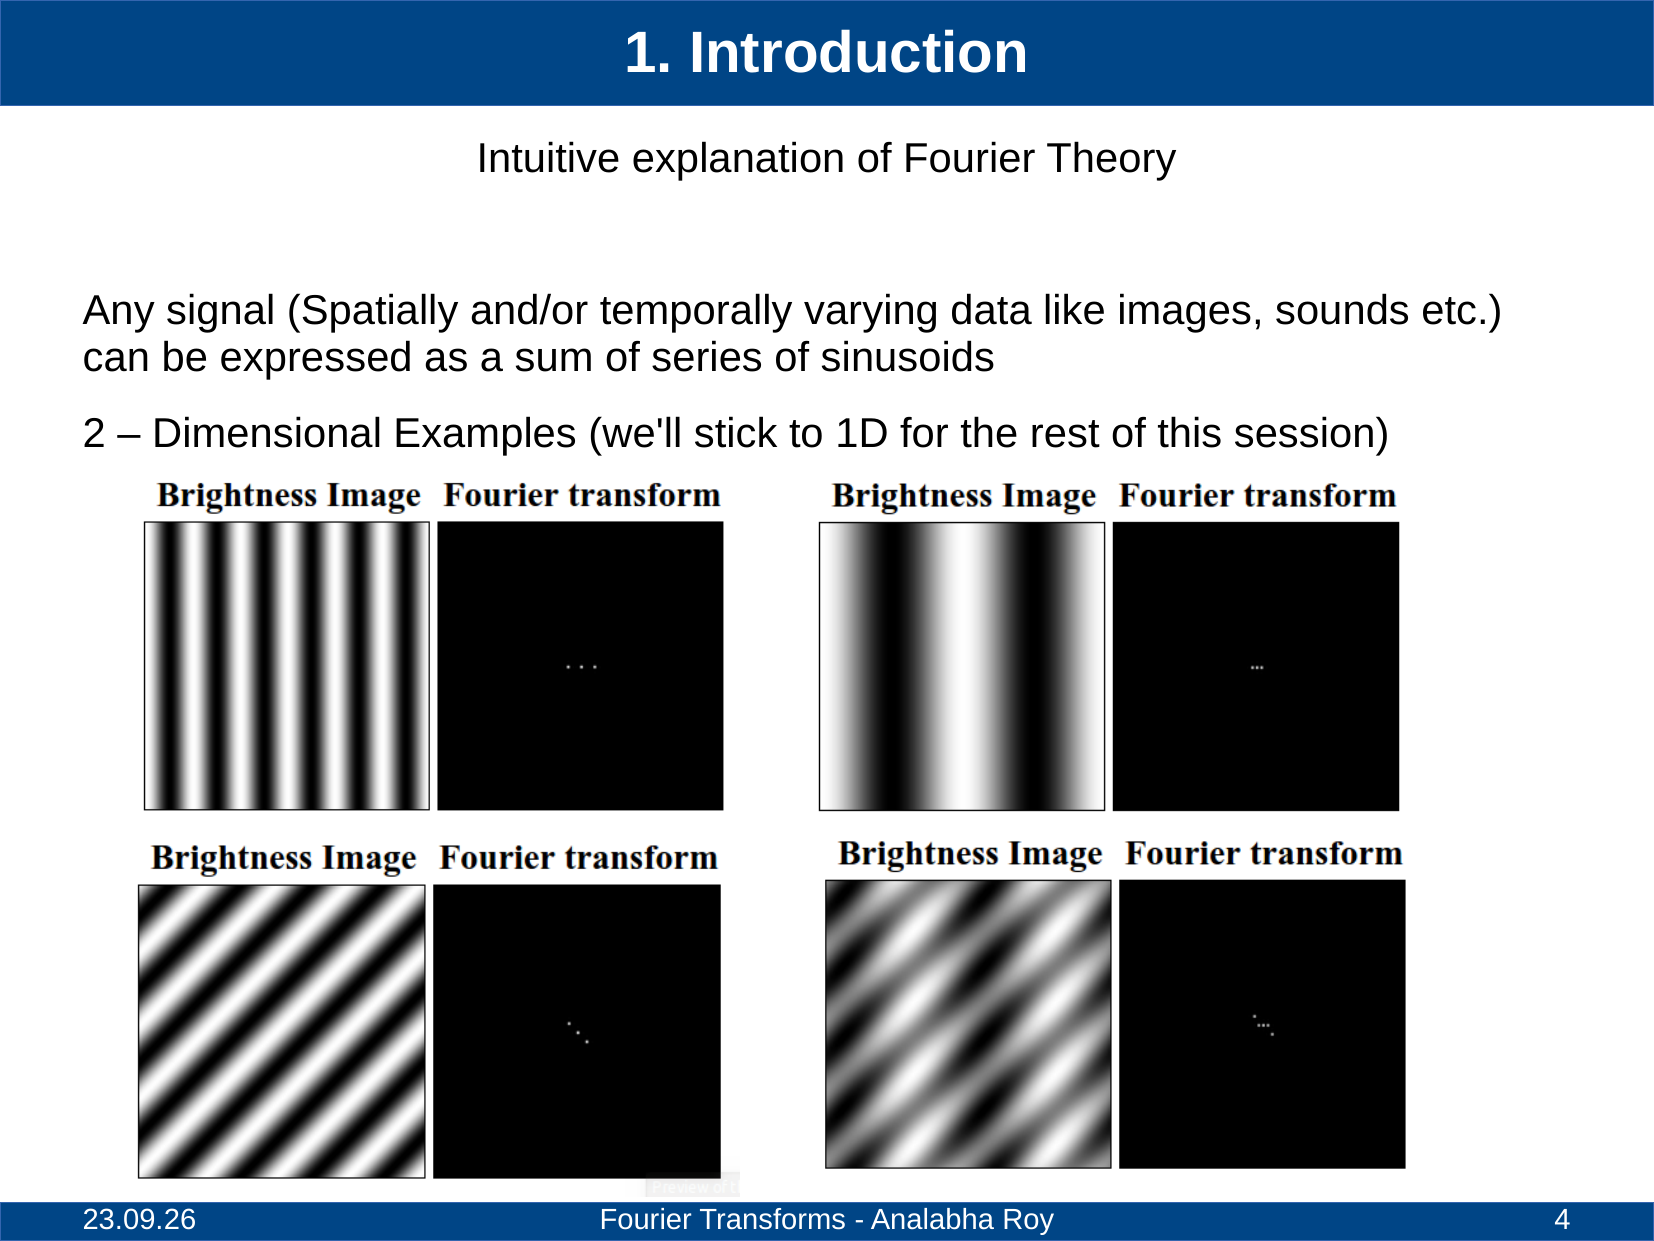

# 1. Introduction
Intuitive explanation of Fourier Theory
Any signal (Spatially and/or temporally varying data like images, sounds etc.) can be expressed as a sum of series of sinusoids
2 – Dimensional Examples (we'll stick to 1D for the rest of this session)
Your name here (insert->page number)
4